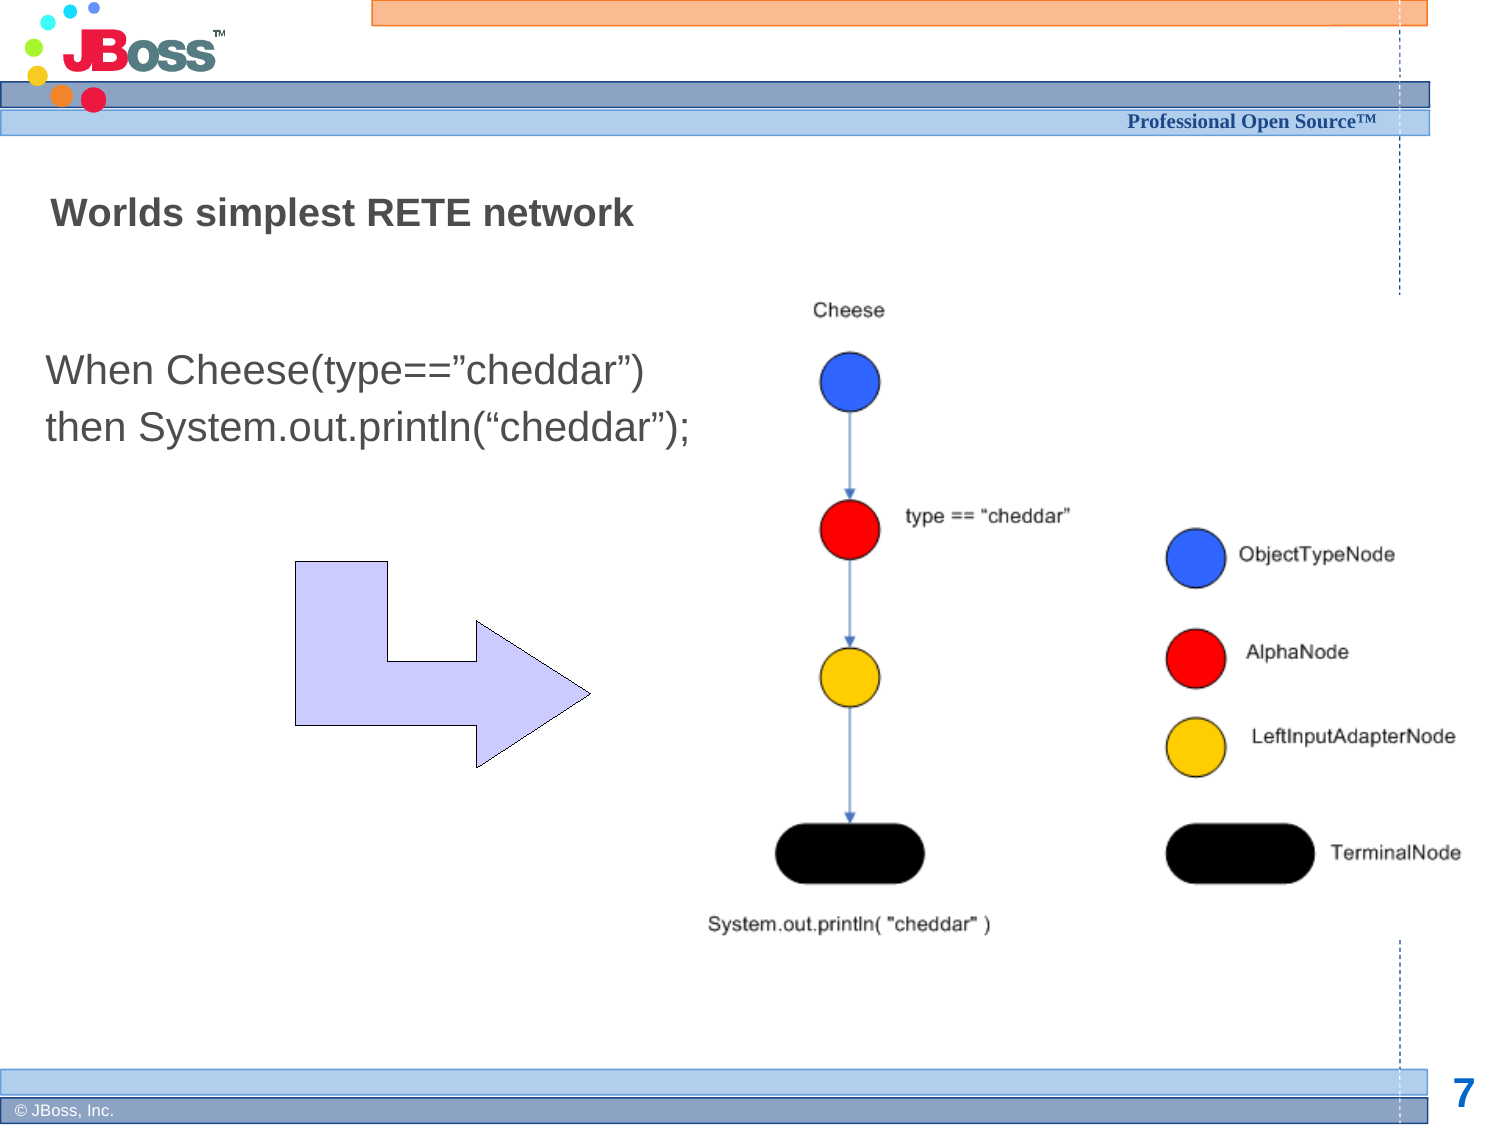

# Worlds simplest RETE network
When Cheese(type==”cheddar”)
then System.out.println(“cheddar”);